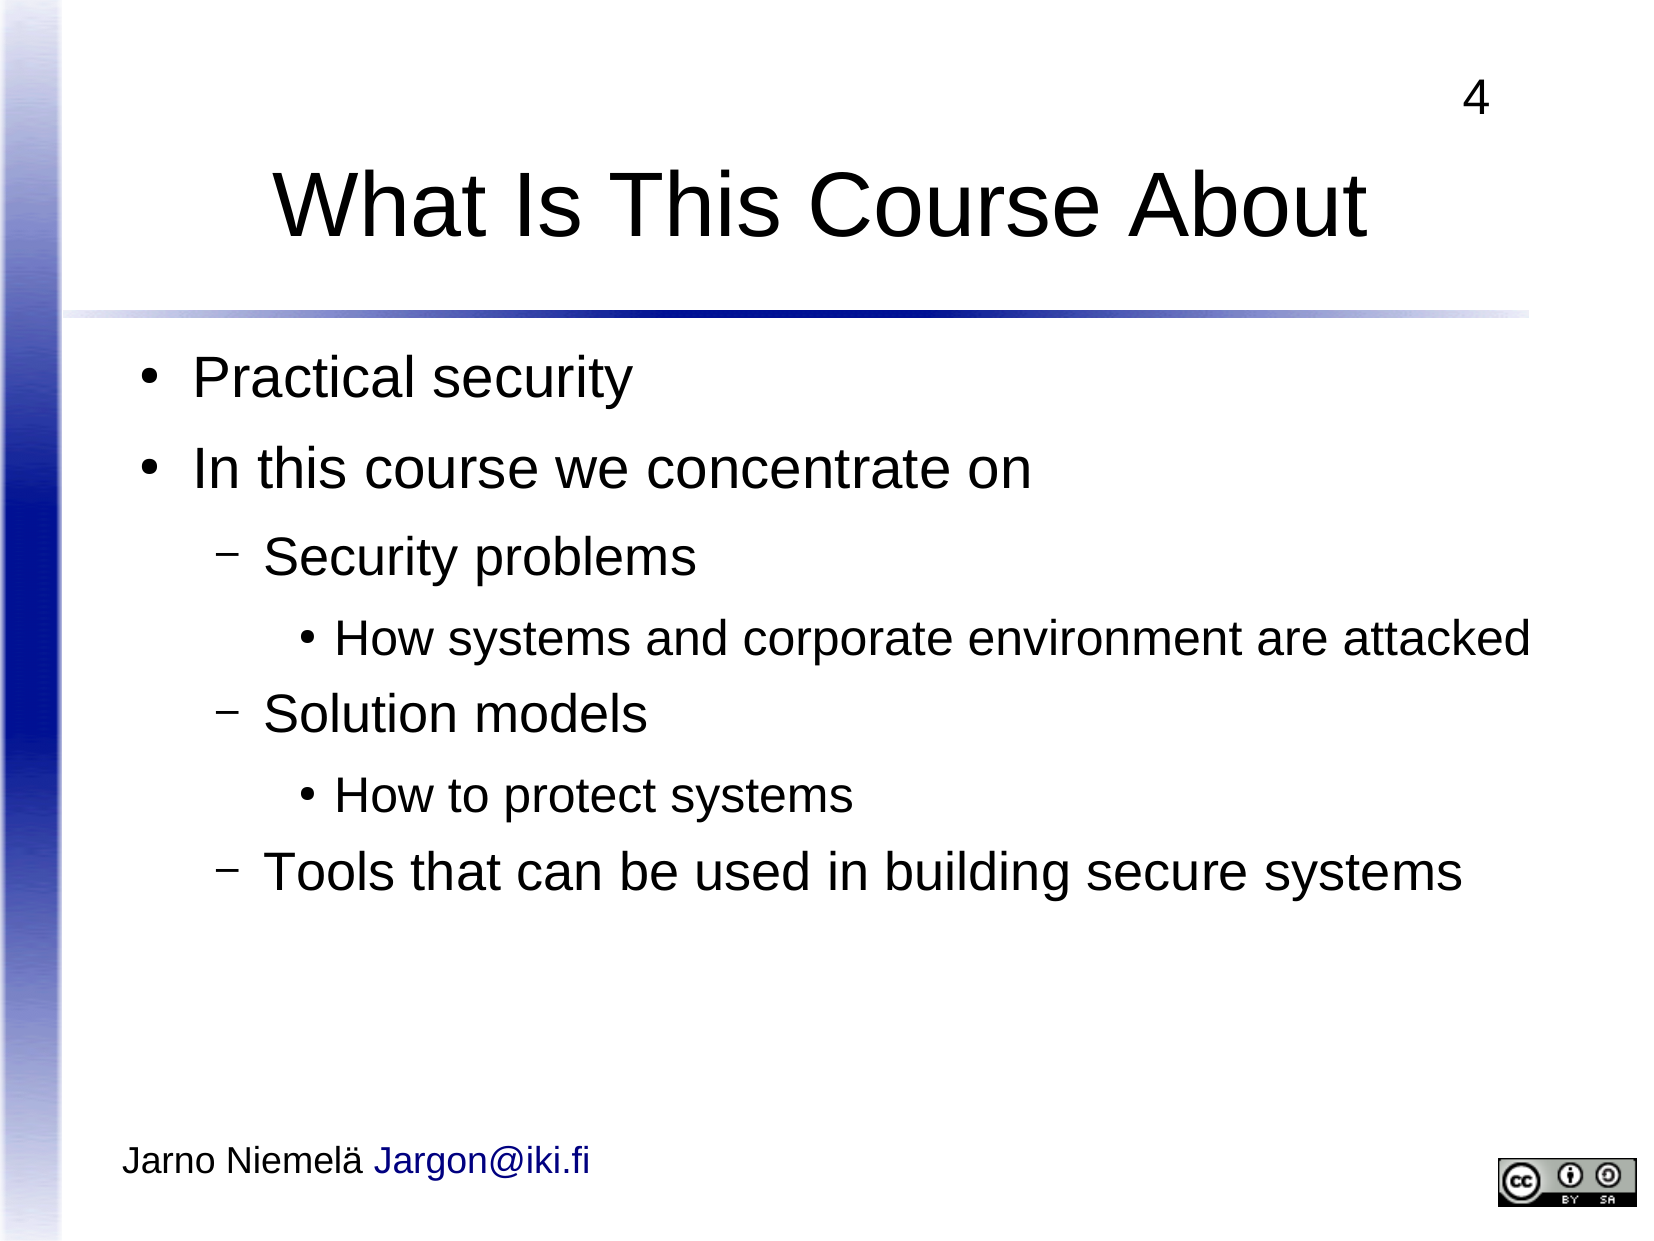

# What Is This Course About
Practical security
In this course we concentrate on
Security problems
How systems and corporate environment are attacked
Solution models
How to protect systems
Tools that can be used in building secure systems